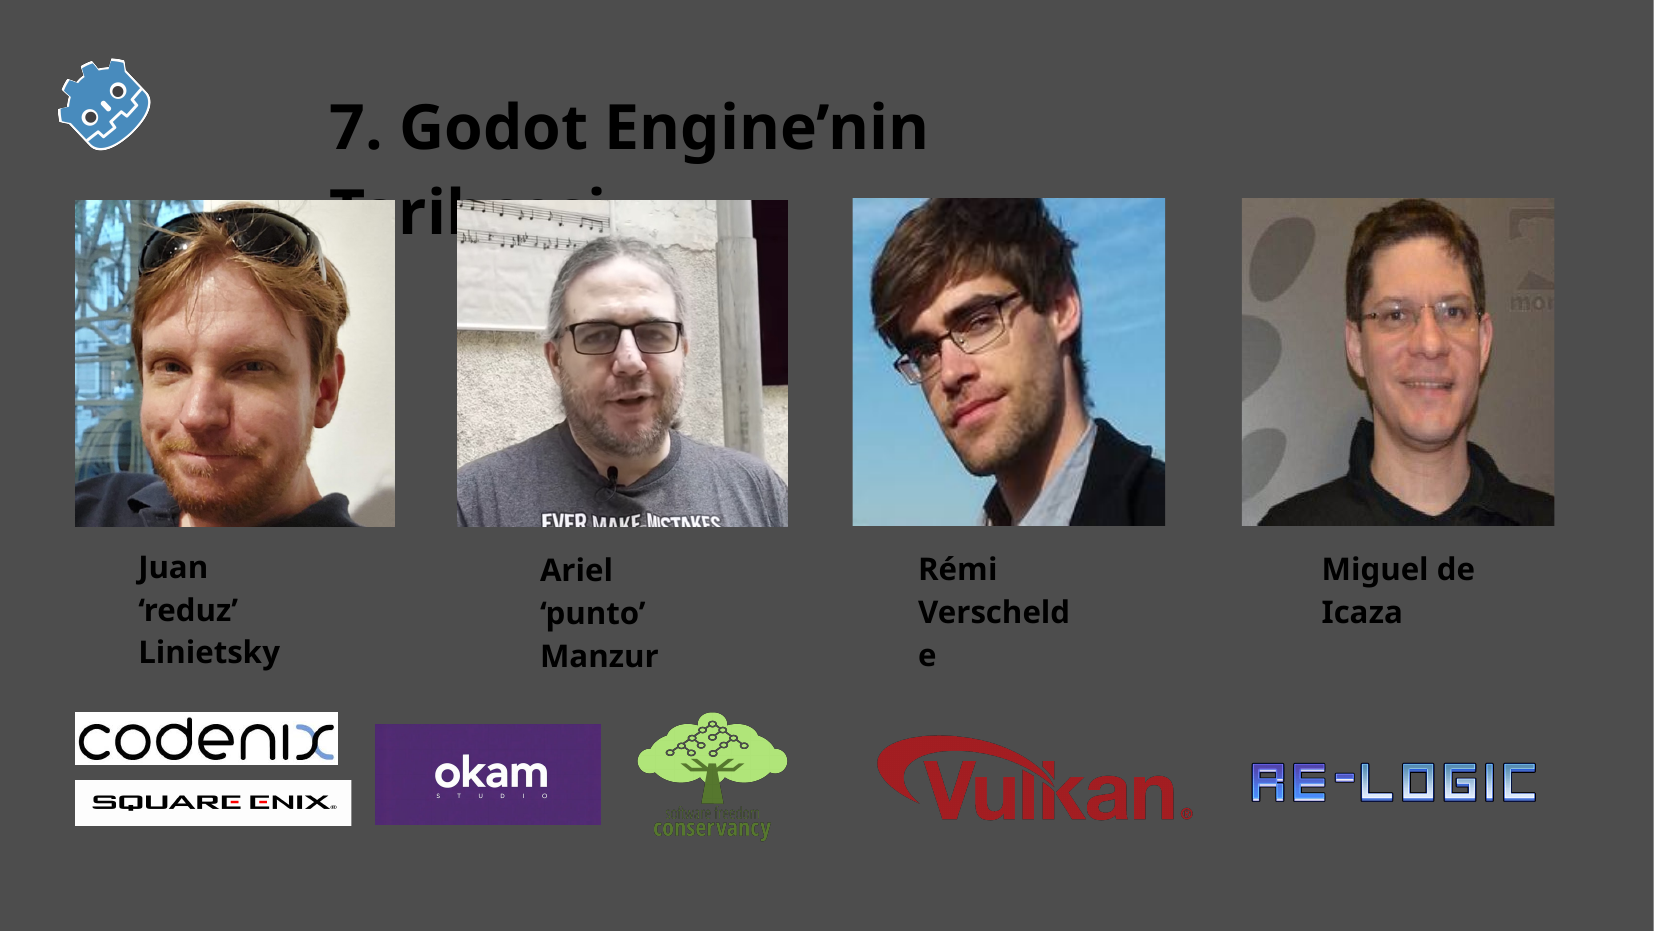

7. Godot Engine’nin Tarihçesi
Juan ‘reduz’ Linietsky
Rémi Verschelde
Miguel de Icaza
Ariel ‘punto’ Manzur